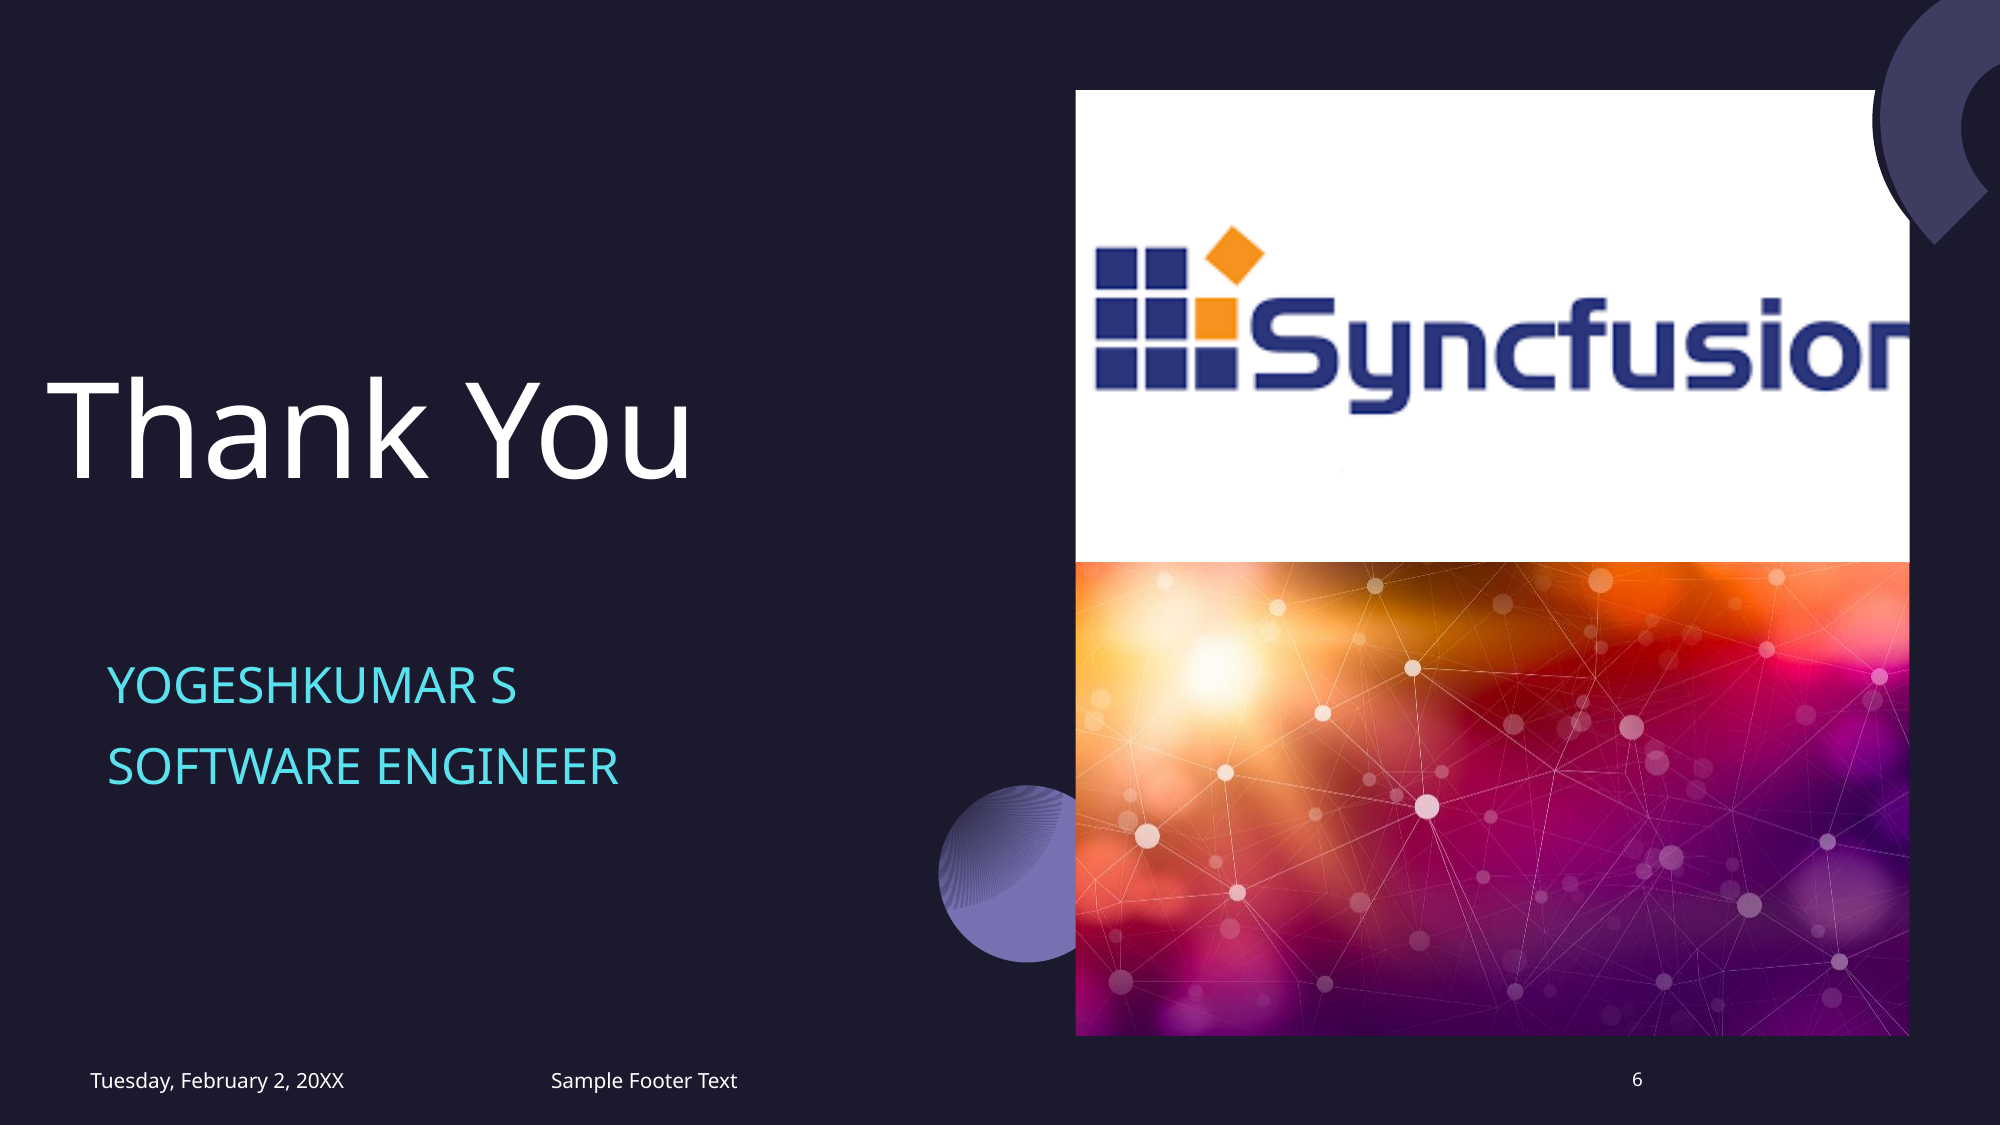

# Thank You
YOGESHKUMAR S
SOFTWARE ENGINEER
Tuesday, February 2, 20XX
Sample Footer Text